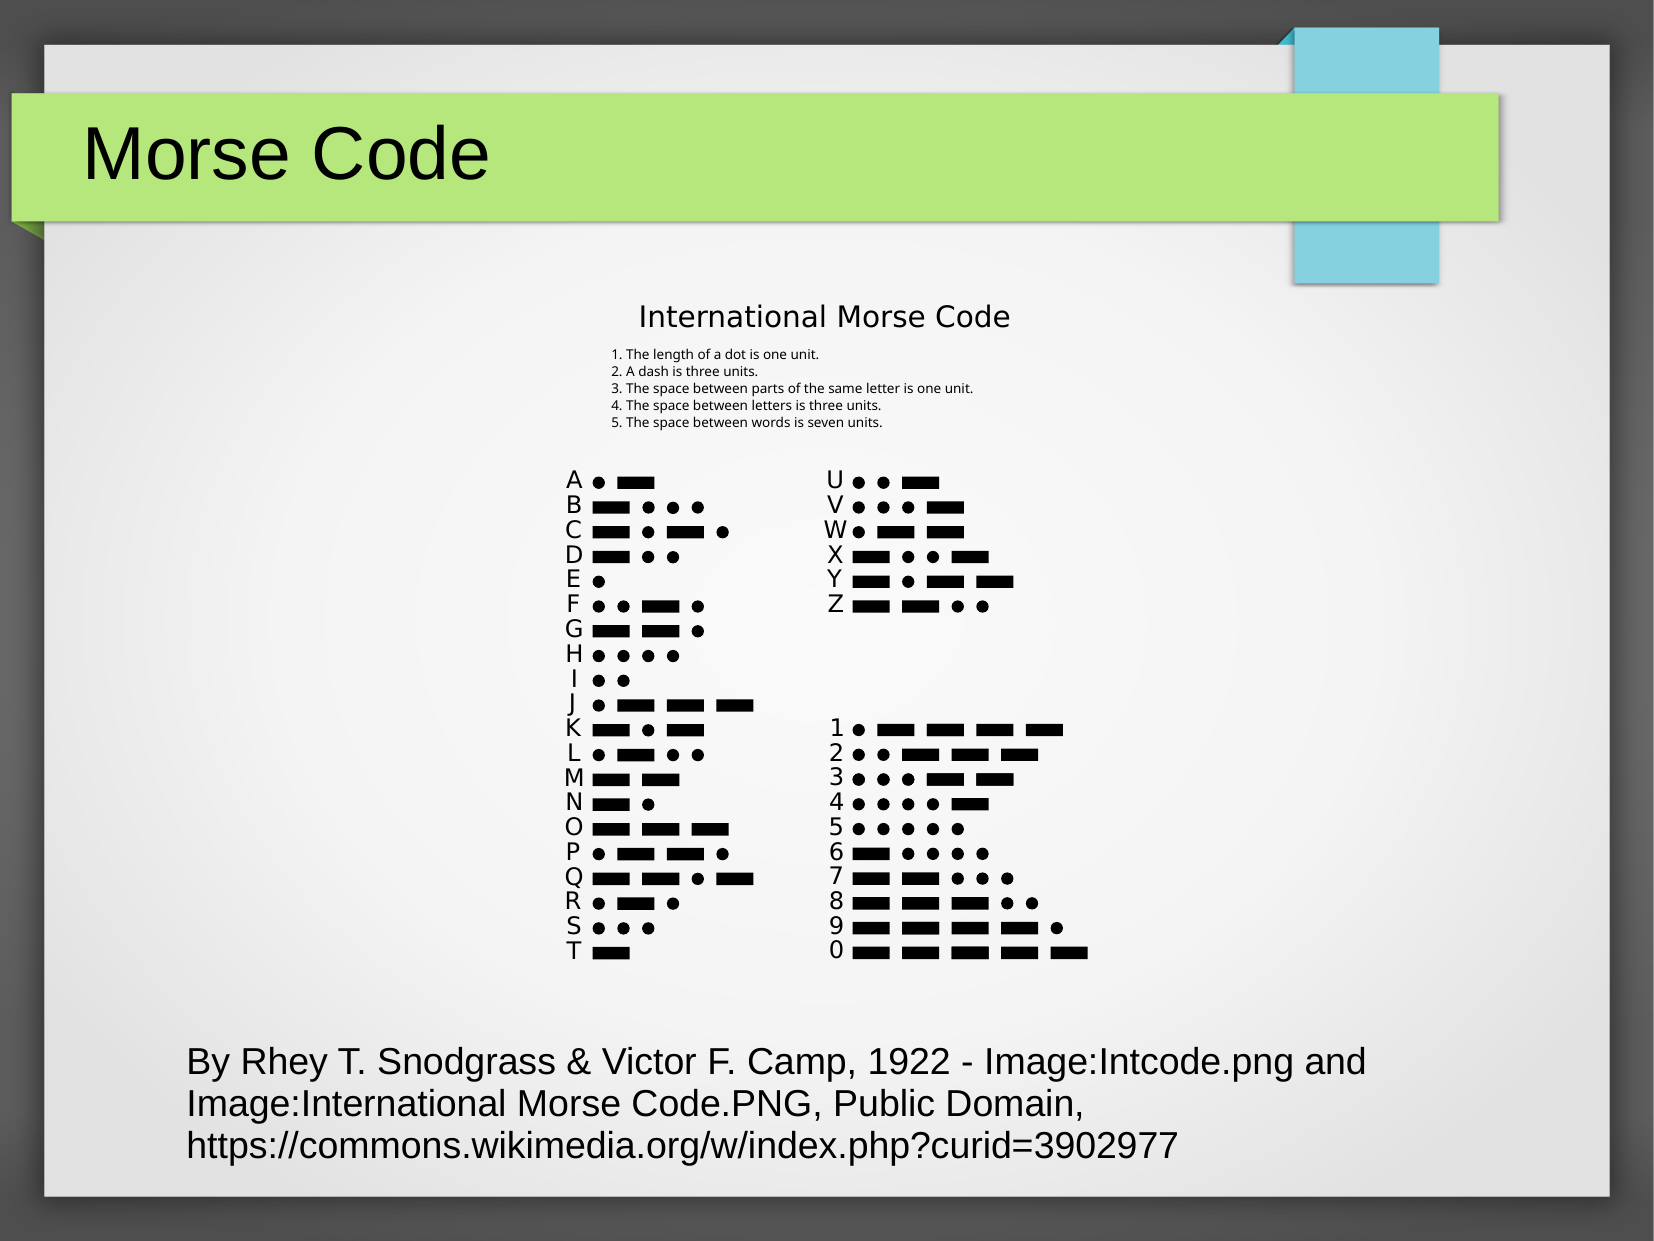

# Morse Code
By Rhey T. Snodgrass & Victor F. Camp, 1922 - Image:Intcode.png and Image:International Morse Code.PNG, Public Domain, https://commons.wikimedia.org/w/index.php?curid=3902977